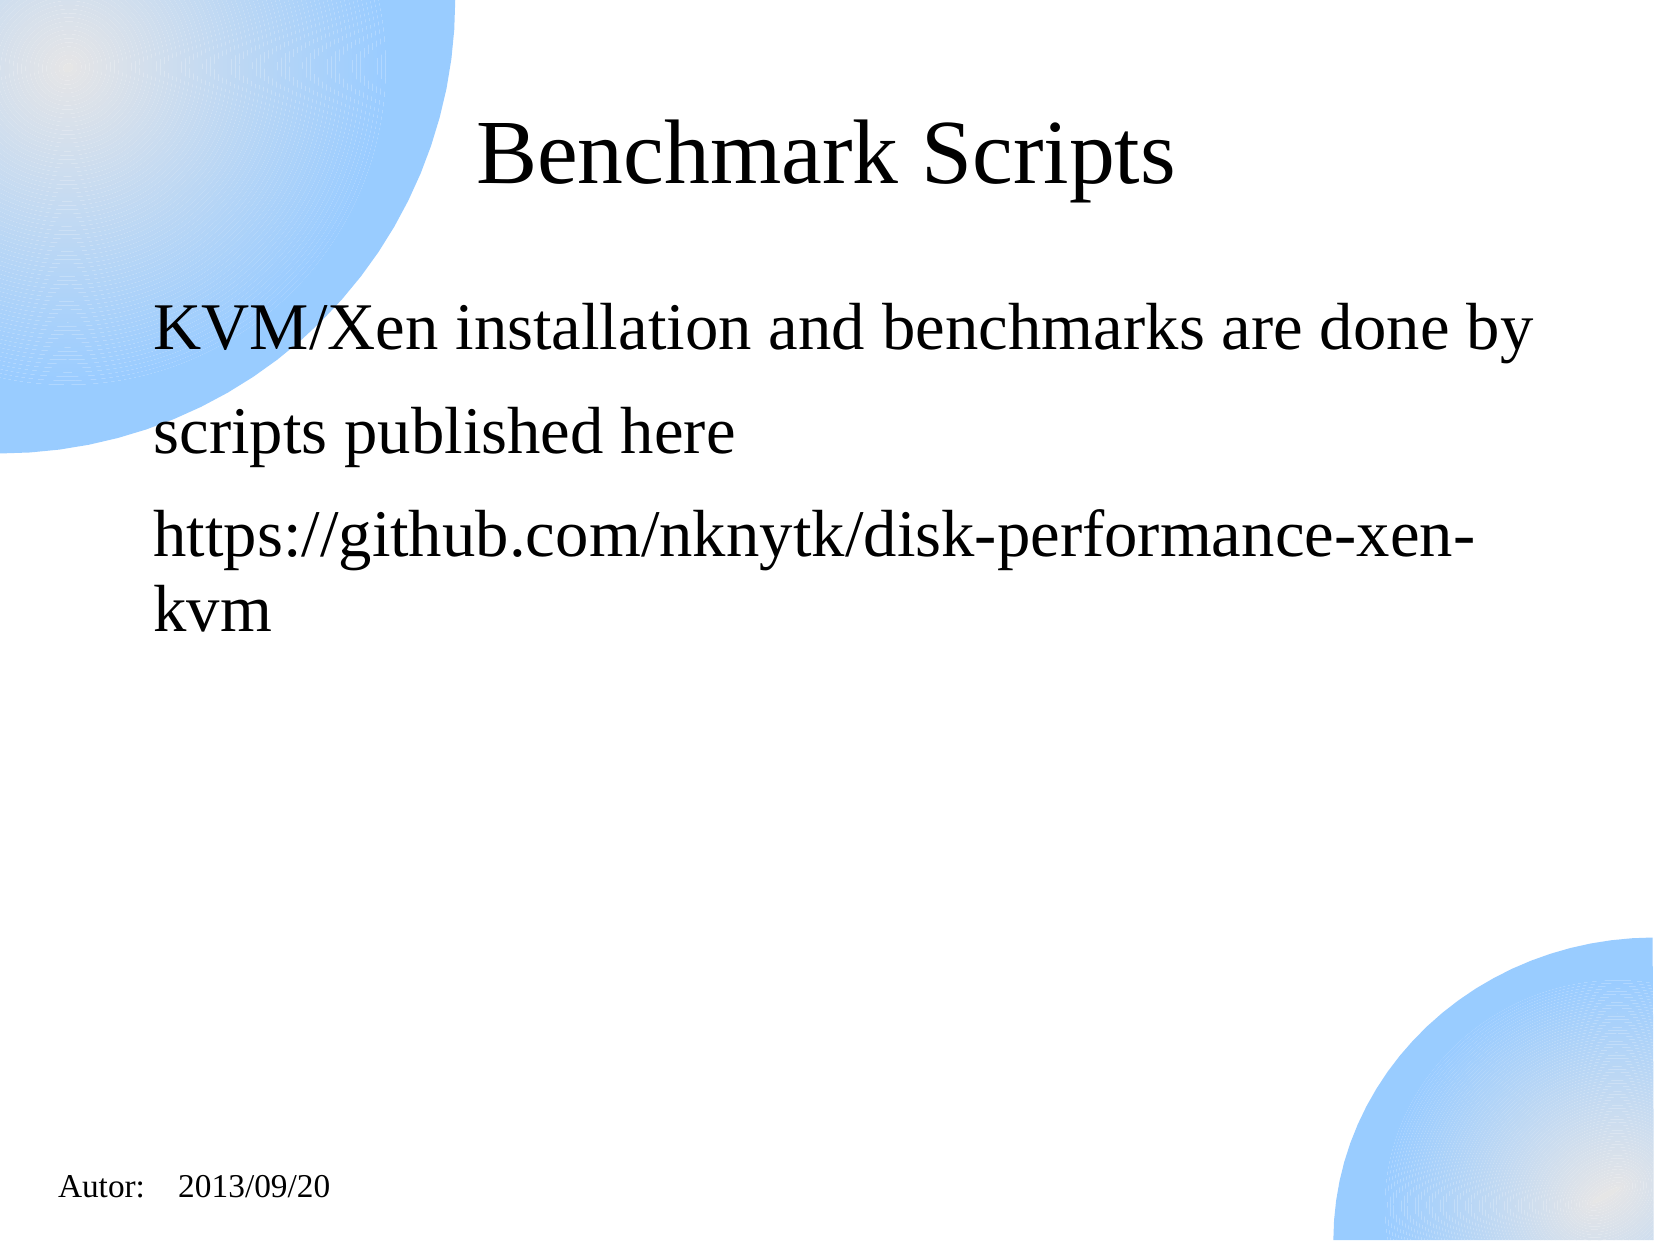

# Benchmark Scripts
KVM/Xen installation and benchmarks are done by
scripts published here
https://github.com/nknytk/disk-performance-xen-kvm